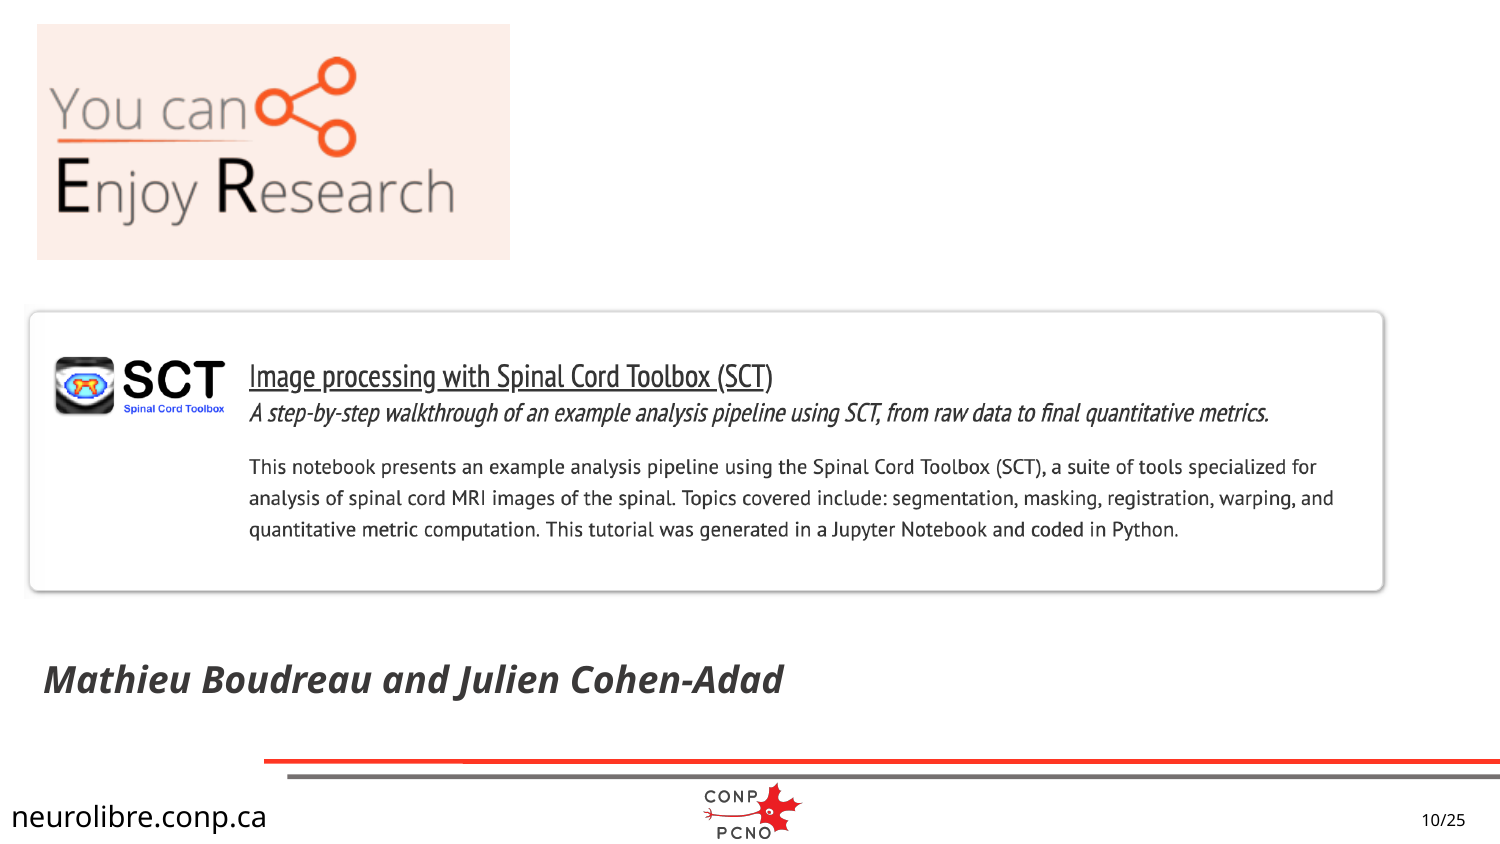

# Mathieu Boudreau and Julien Cohen-Adad
neurolibre.conp.ca